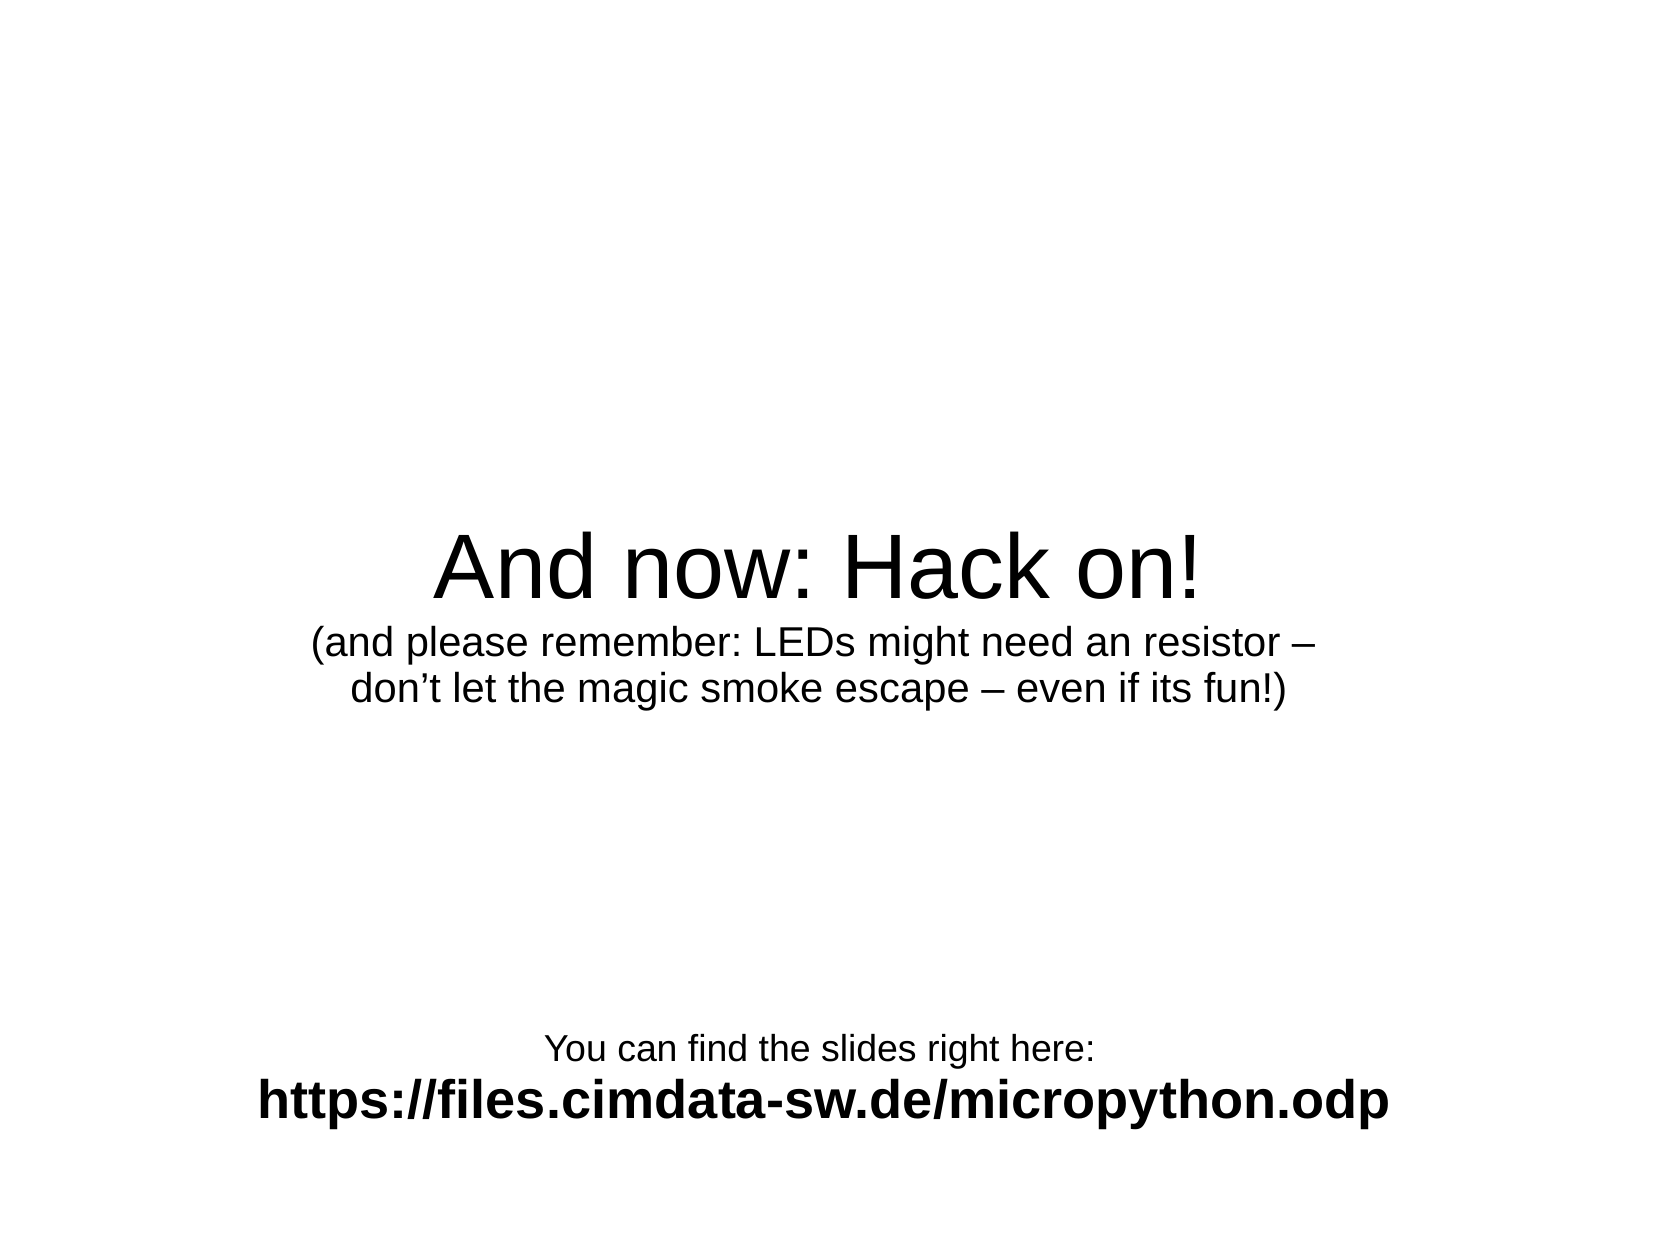

# And now: Hack on! (and please remember: LEDs might need an resistor – don’t let the magic smoke escape – even if its fun!)
You can find the slides right here:
https://files.cimdata-sw.de/micropython.odp